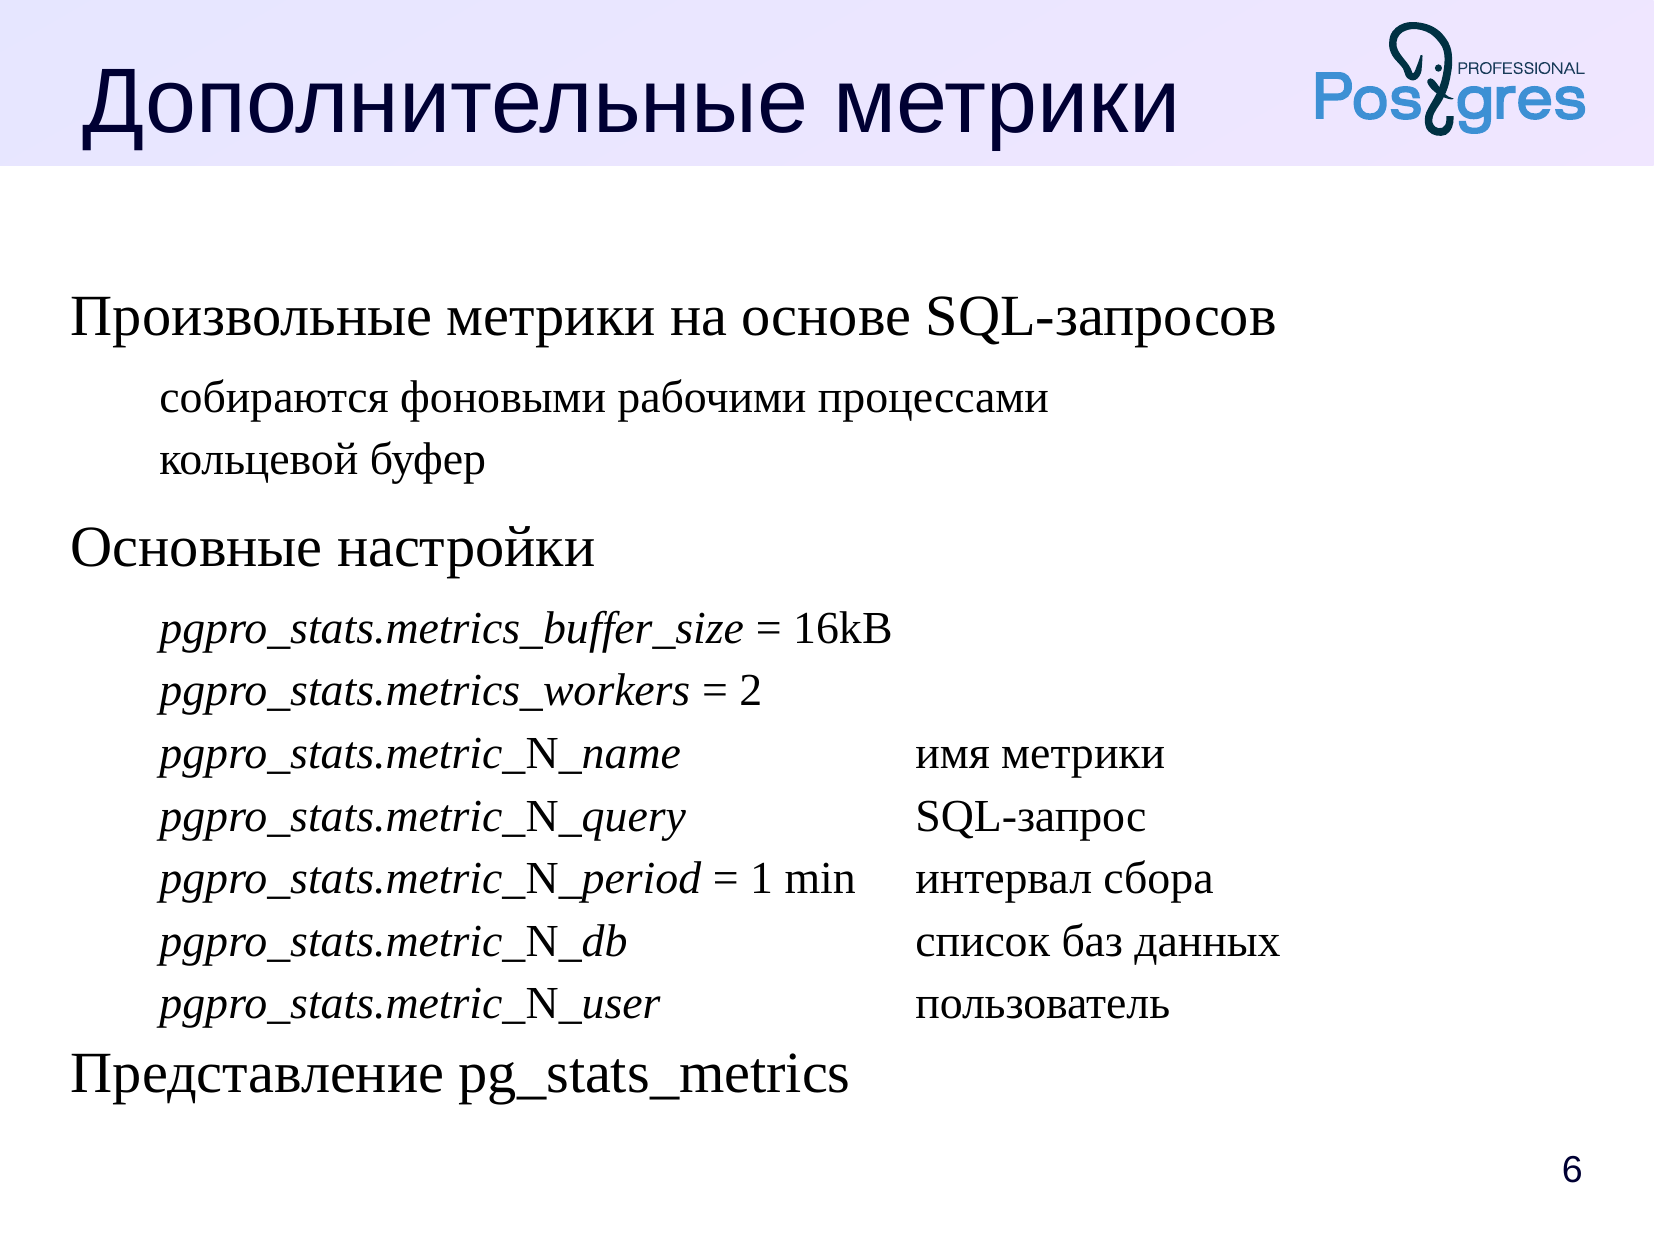

# Дополнительные метрики
Произвольные метрики на основе SQL-запросов
собираются фоновыми рабочими процессами
кольцевой буфер
Основные настройки
pgpro_stats.metrics_buffer_size = 16kB
pgpro_stats.metrics_workers = 2
pgpro_stats.metric_N_name	имя метрики
pgpro_stats.metric_N_query	SQL-запрос
pgpro_stats.metric_N_period = 1 min	интервал сбора
pgpro_stats.metric_N_db	список баз данных
pgpro_stats.metric_N_user	пользователь
Представление pg_stats_metrics